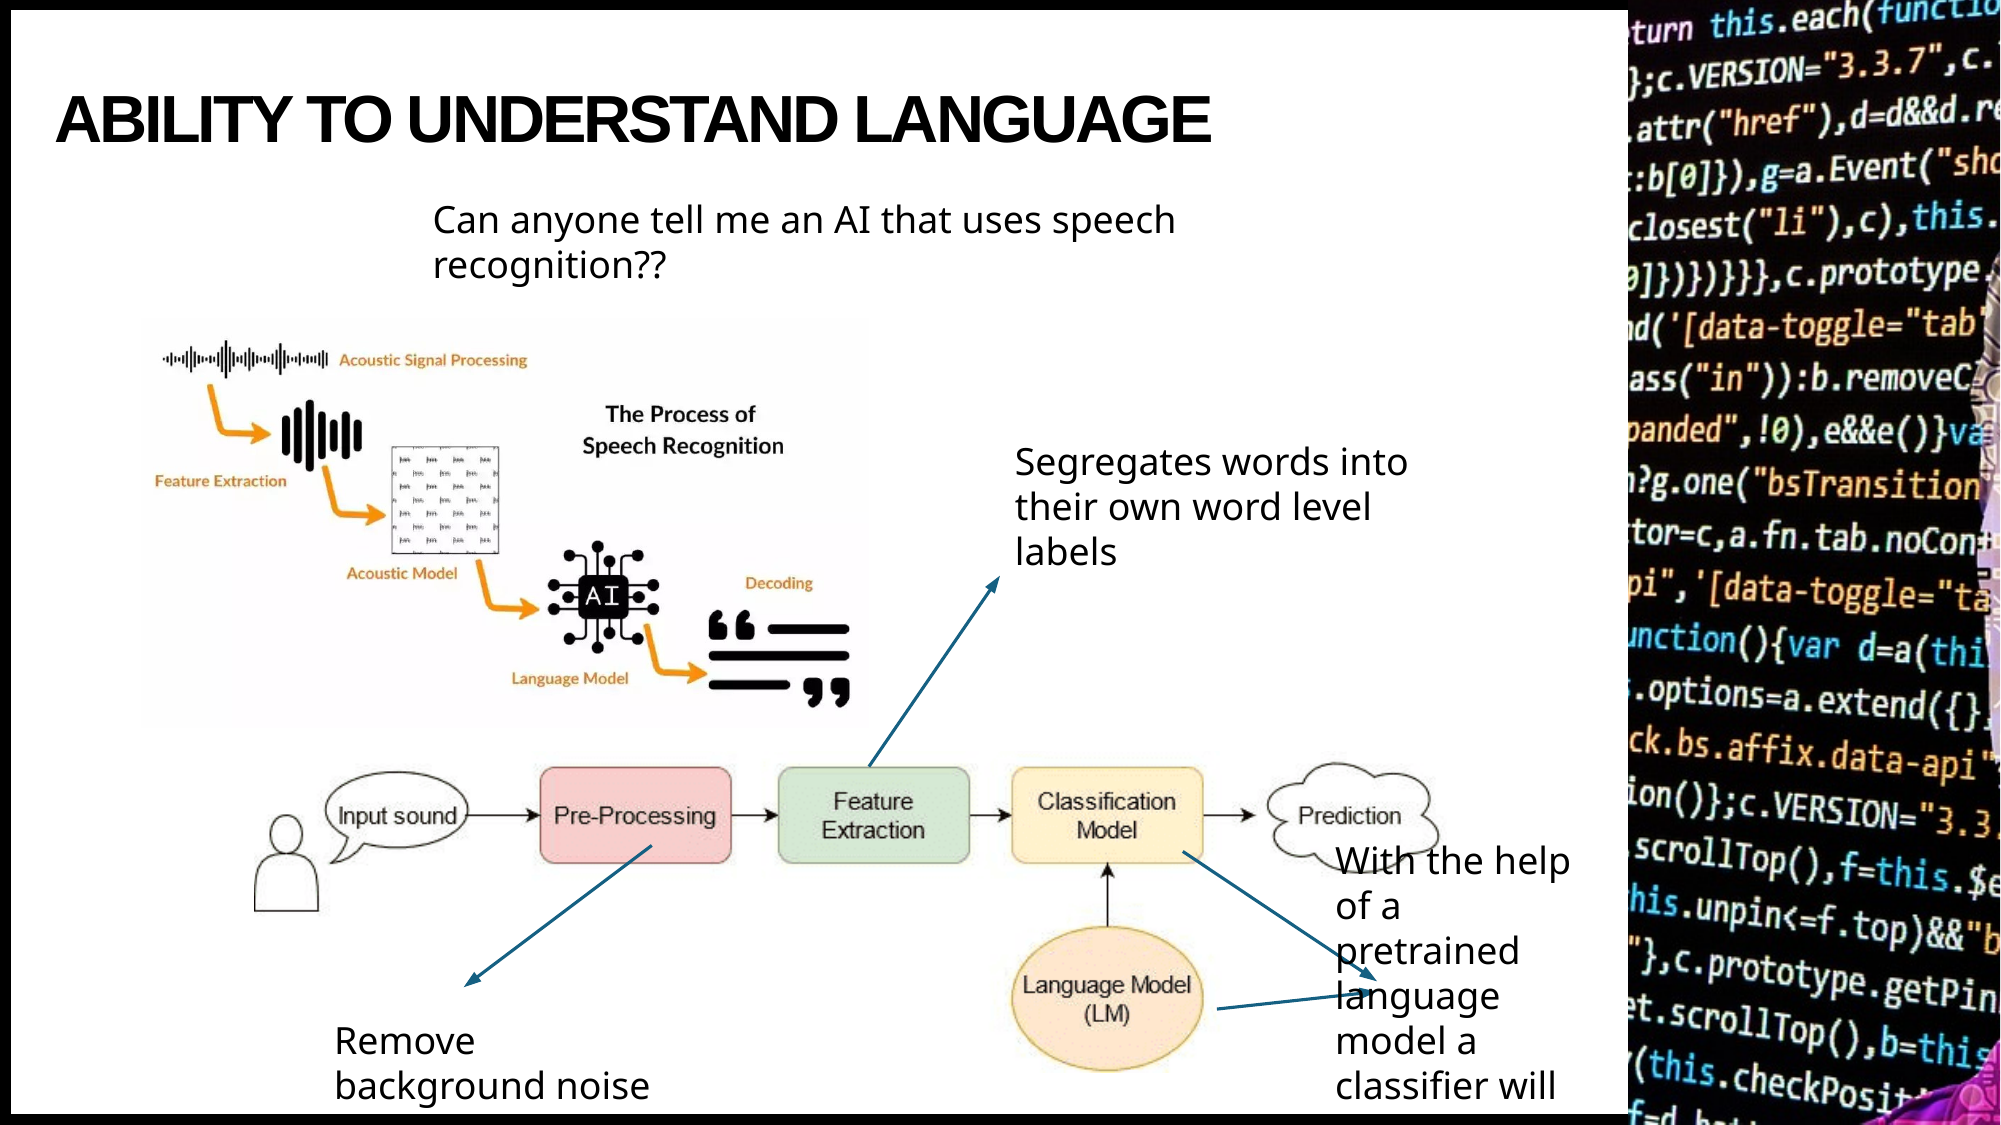

Ability to Understand Language
Can anyone tell me an AI that uses speech recognition??
Segregates words into their own word level labels
With the help of a pretrained language model a classifier will say what word each label is
Remove background noise